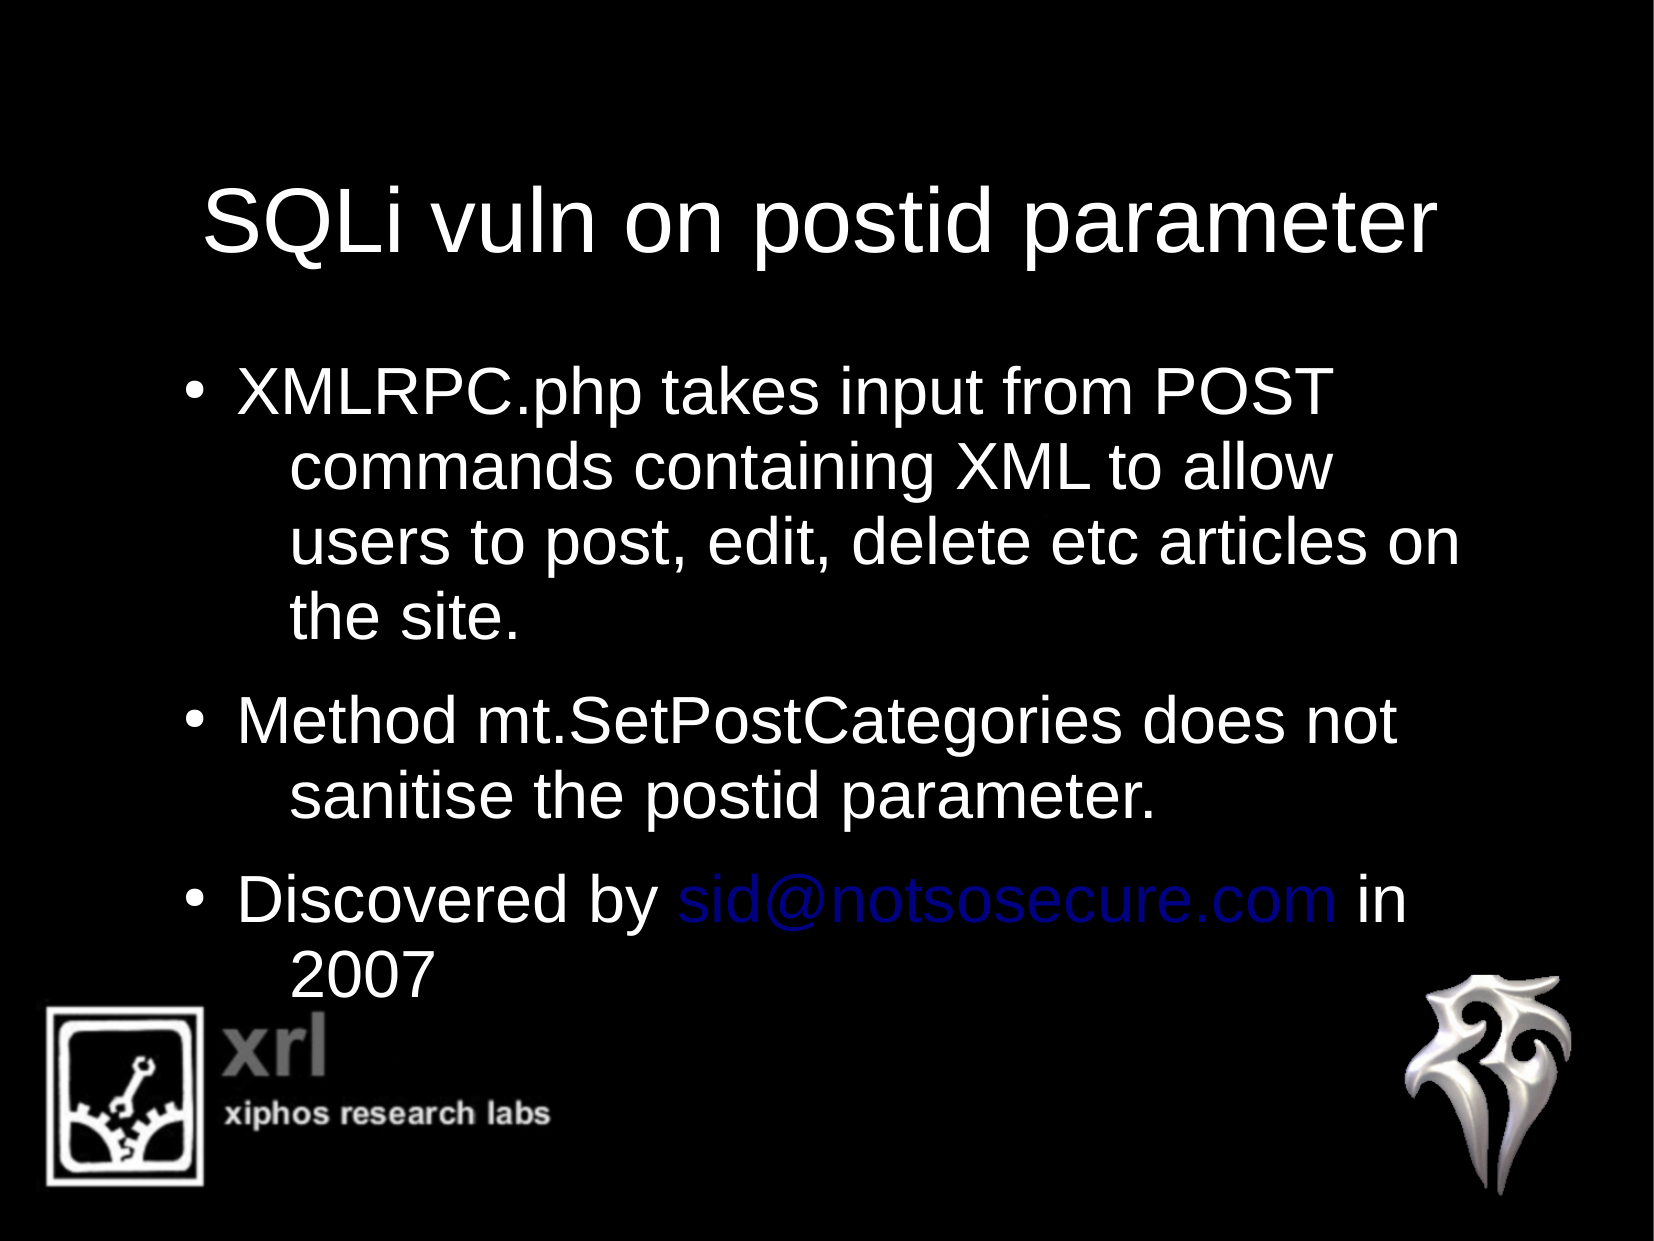

# SQLi vuln on postid parameter
XMLRPC.php takes input from POST commands containing XML to allow users to post, edit, delete etc articles on the site.
Method mt.SetPostCategories does not sanitise the postid parameter.
Discovered by sid@notsosecure.com in 2007